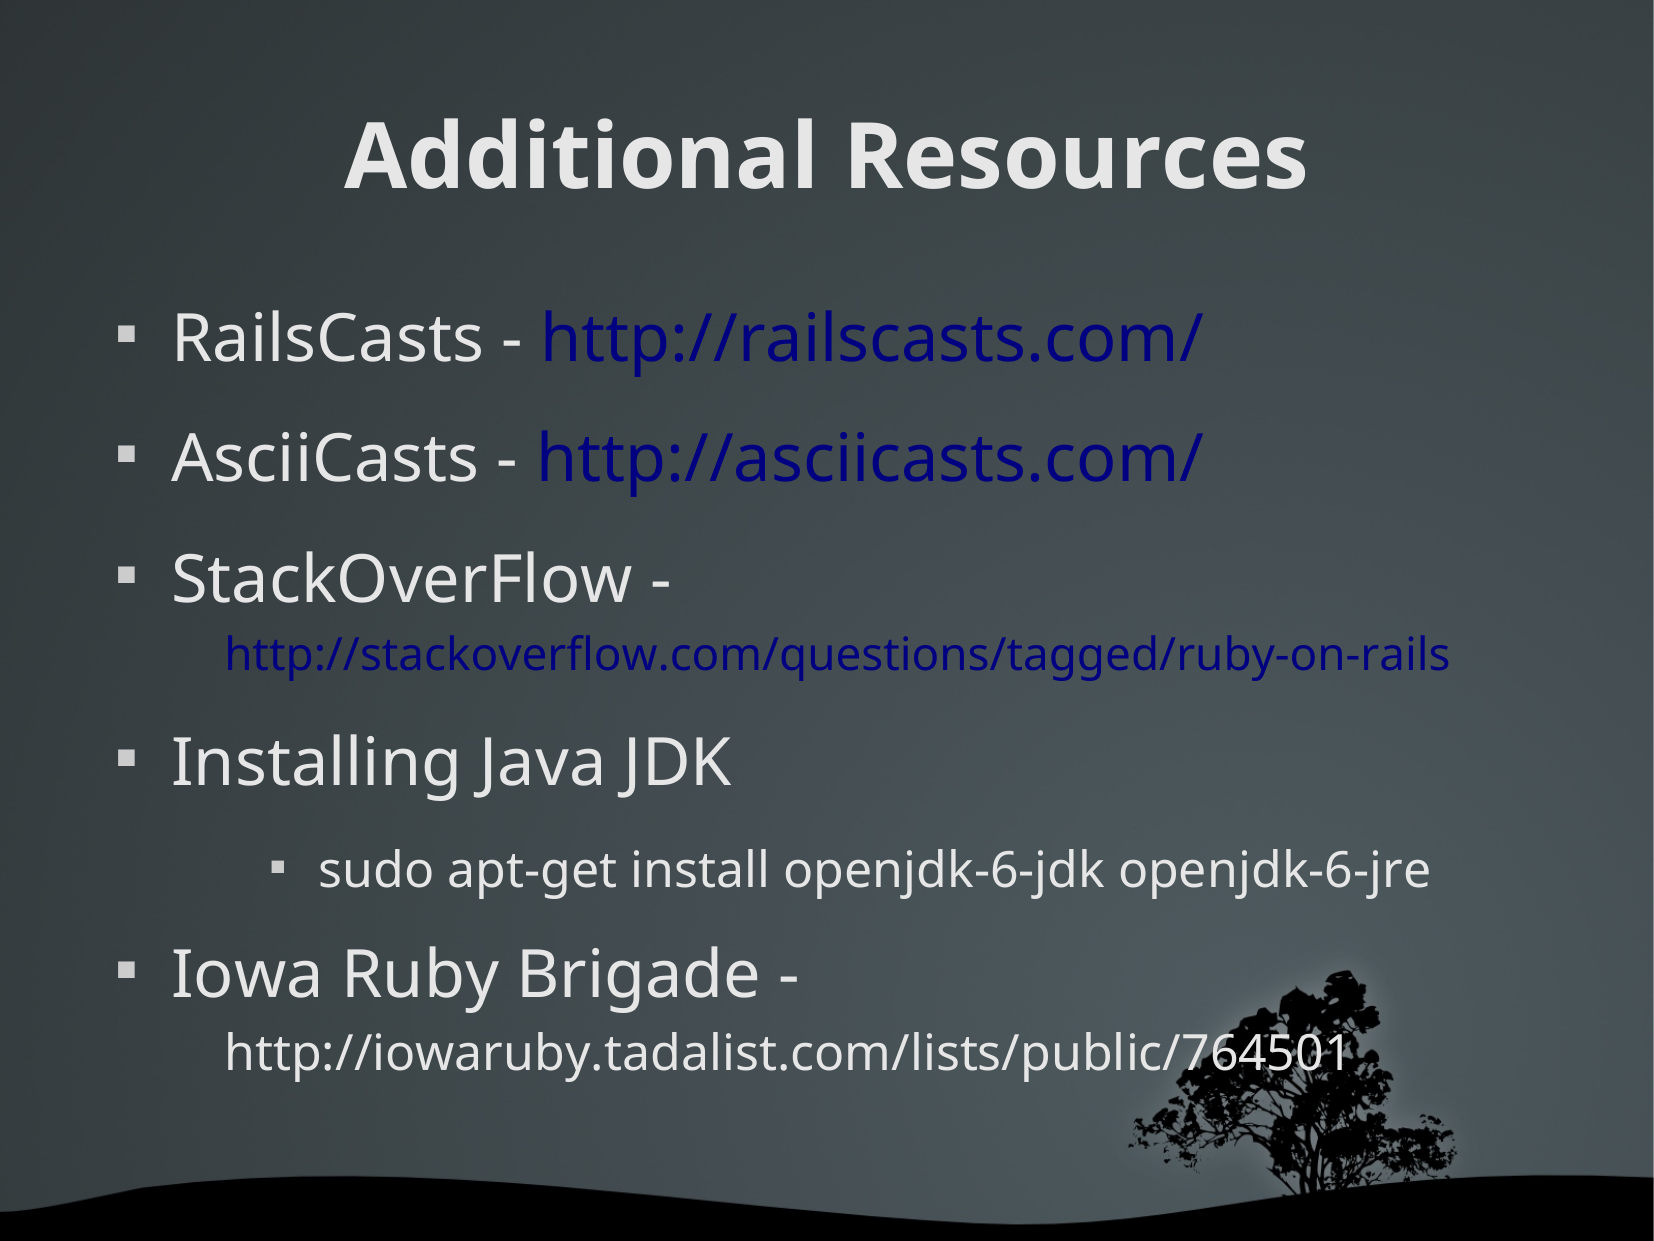

# Additional Resources
RailsCasts - http://railscasts.com/
AsciiCasts - http://asciicasts.com/
StackOverFlow - http://stackoverflow.com/questions/tagged/ruby-on-rails
Installing Java JDK
sudo apt-get install openjdk-6-jdk openjdk-6-jre
Iowa Ruby Brigade - http://iowaruby.tadalist.com/lists/public/764501